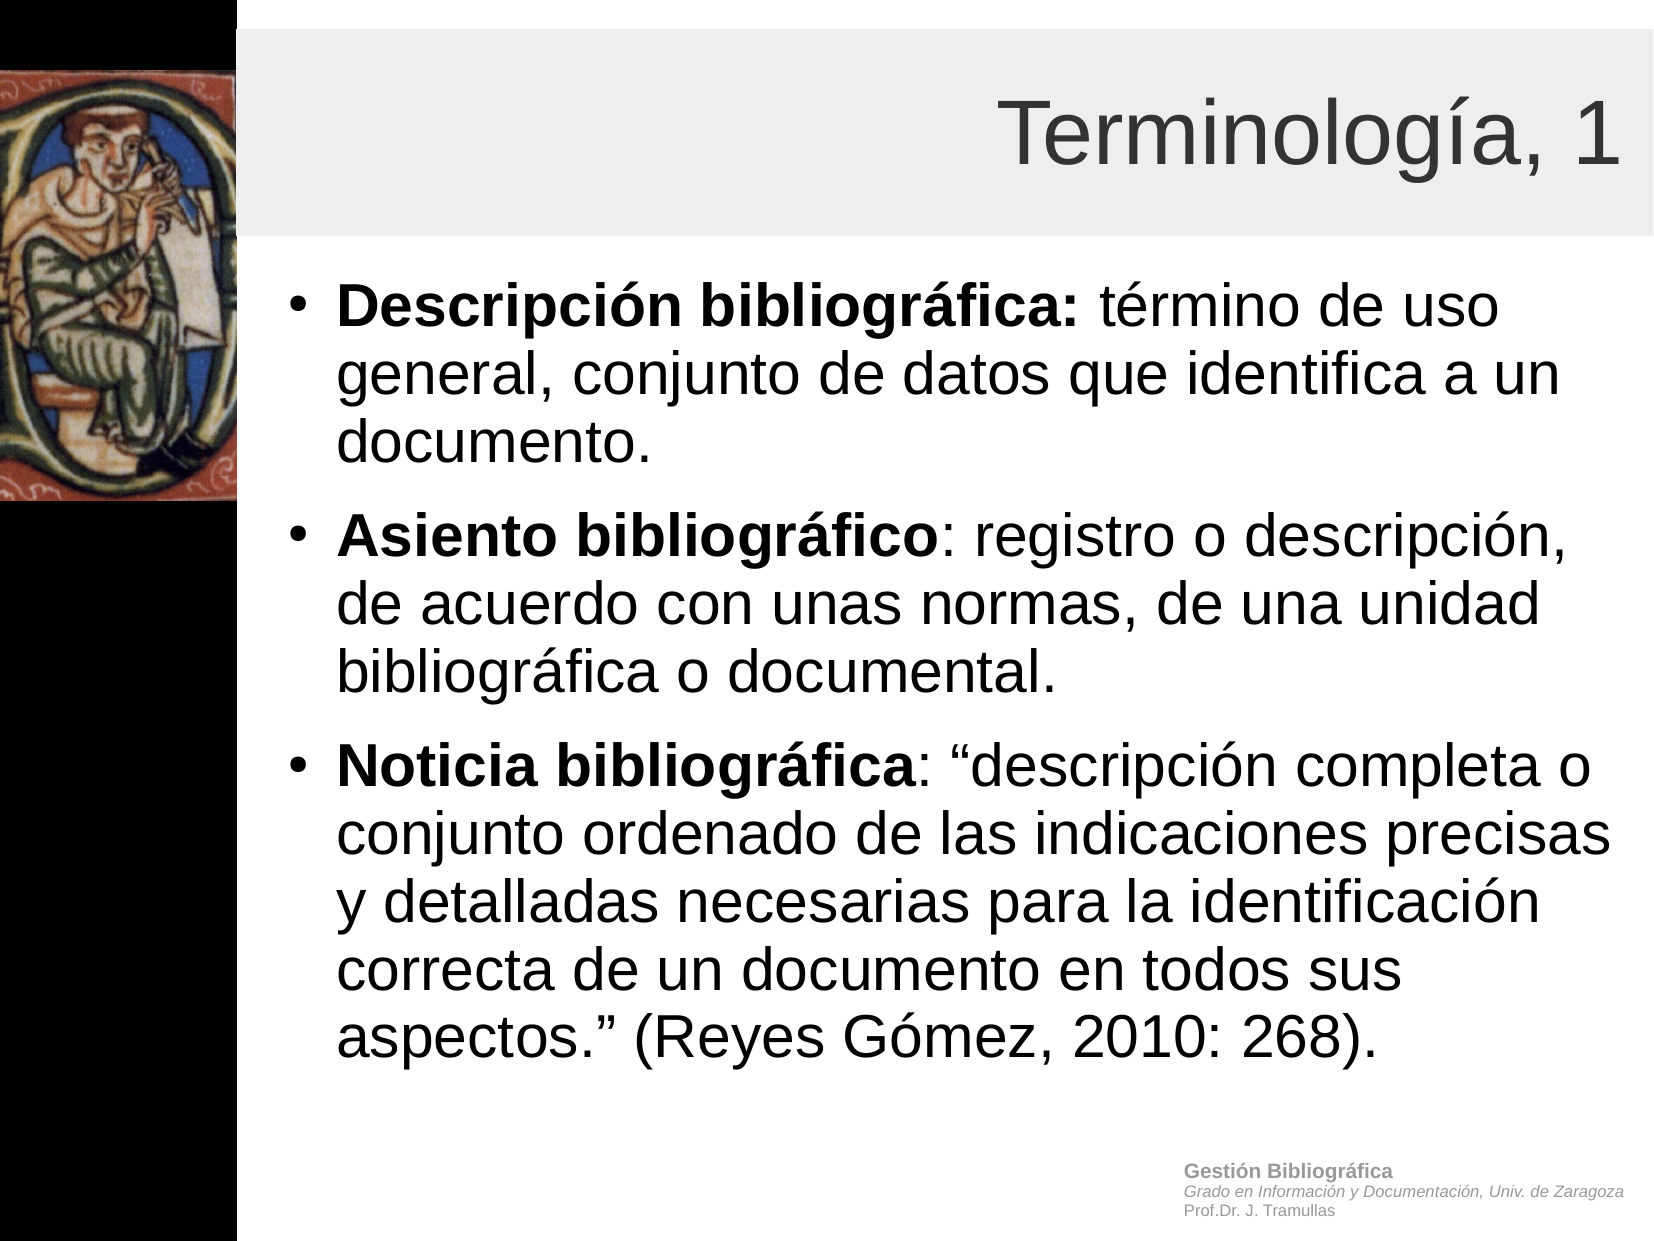

# Terminología, 1
Descripción bibliográfica: término de uso general, conjunto de datos que identifica a un documento.
Asiento bibliográfico: registro o descripción, de acuerdo con unas normas, de una unidad bibliográfica o documental.
Noticia bibliográfica: “descripción completa o conjunto ordenado de las indicaciones precisas y detalladas necesarias para la identificación correcta de un documento en todos sus aspectos.” (Reyes Gómez, 2010: 268).